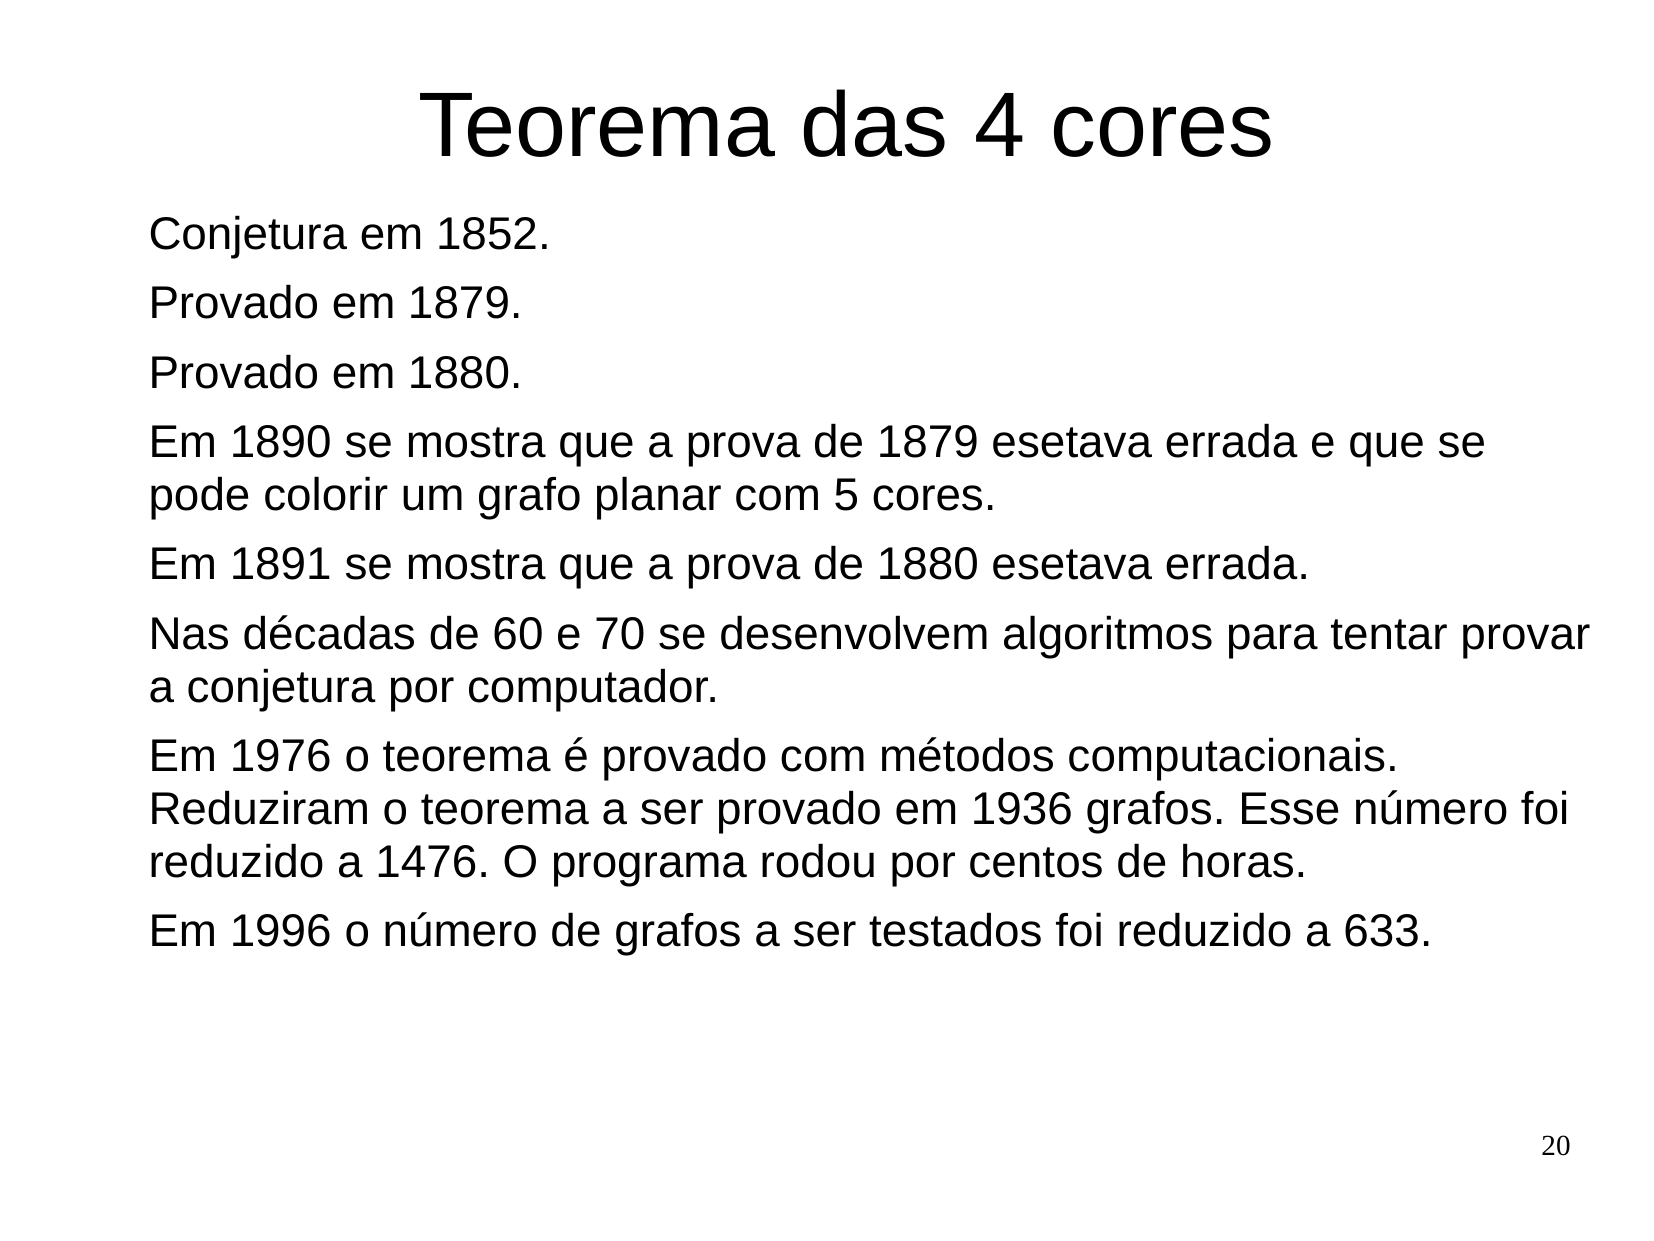

# Teorema das 4 cores
Conjetura em 1852.
Provado em 1879.
Provado em 1880.
Em 1890 se mostra que a prova de 1879 esetava errada e que se pode colorir um grafo planar com 5 cores.
Em 1891 se mostra que a prova de 1880 esetava errada.
Nas décadas de 60 e 70 se desenvolvem algoritmos para tentar provar a conjetura por computador.
Em 1976 o teorema é provado com métodos computacionais. Reduziram o teorema a ser provado em 1936 grafos. Esse número foi reduzido a 1476. O programa rodou por centos de horas.
Em 1996 o número de grafos a ser testados foi reduzido a 633.
20